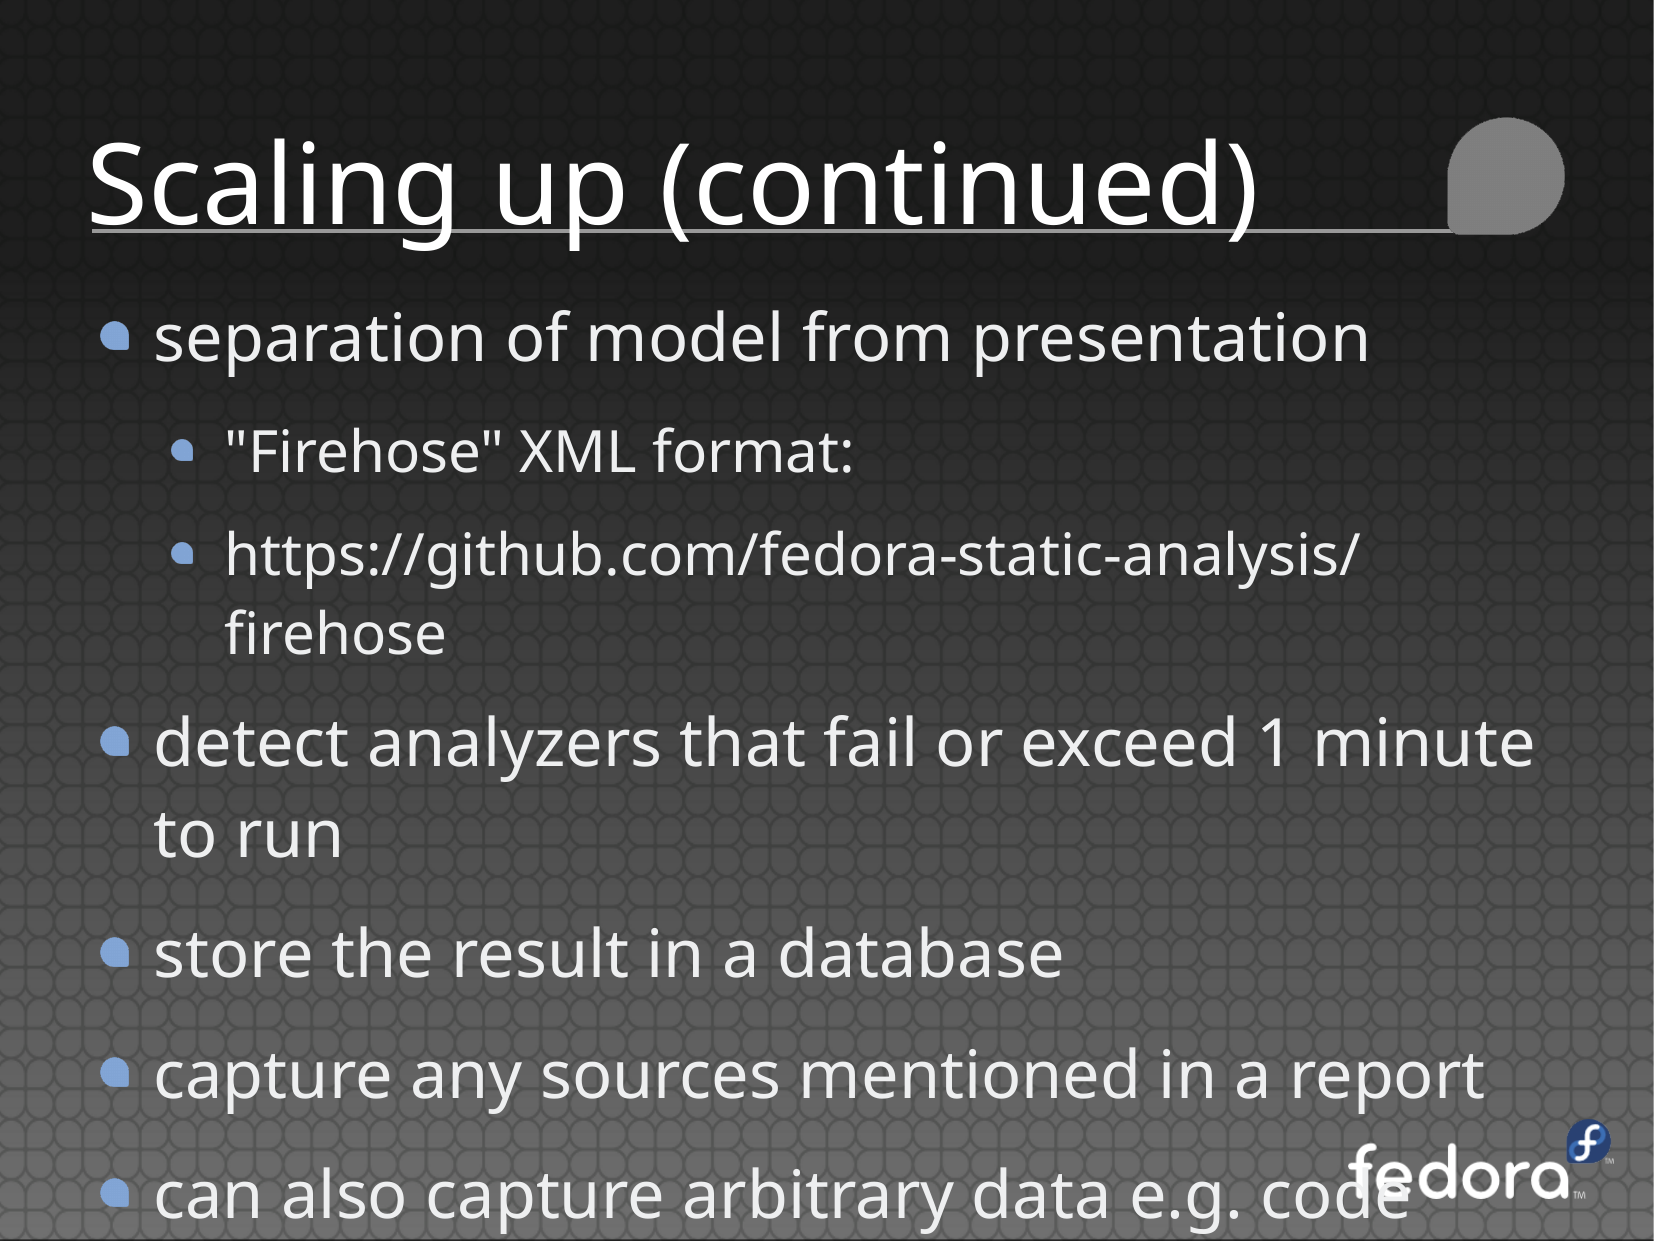

# Scaling up (continued)
separation of model from presentation
"Firehose" XML format:
https://github.com/fedora-static-analysis/firehose
detect analyzers that fail or exceed 1 minute to run
store the result in a database
capture any sources mentioned in a report
can also capture arbitrary data e.g. code metrics